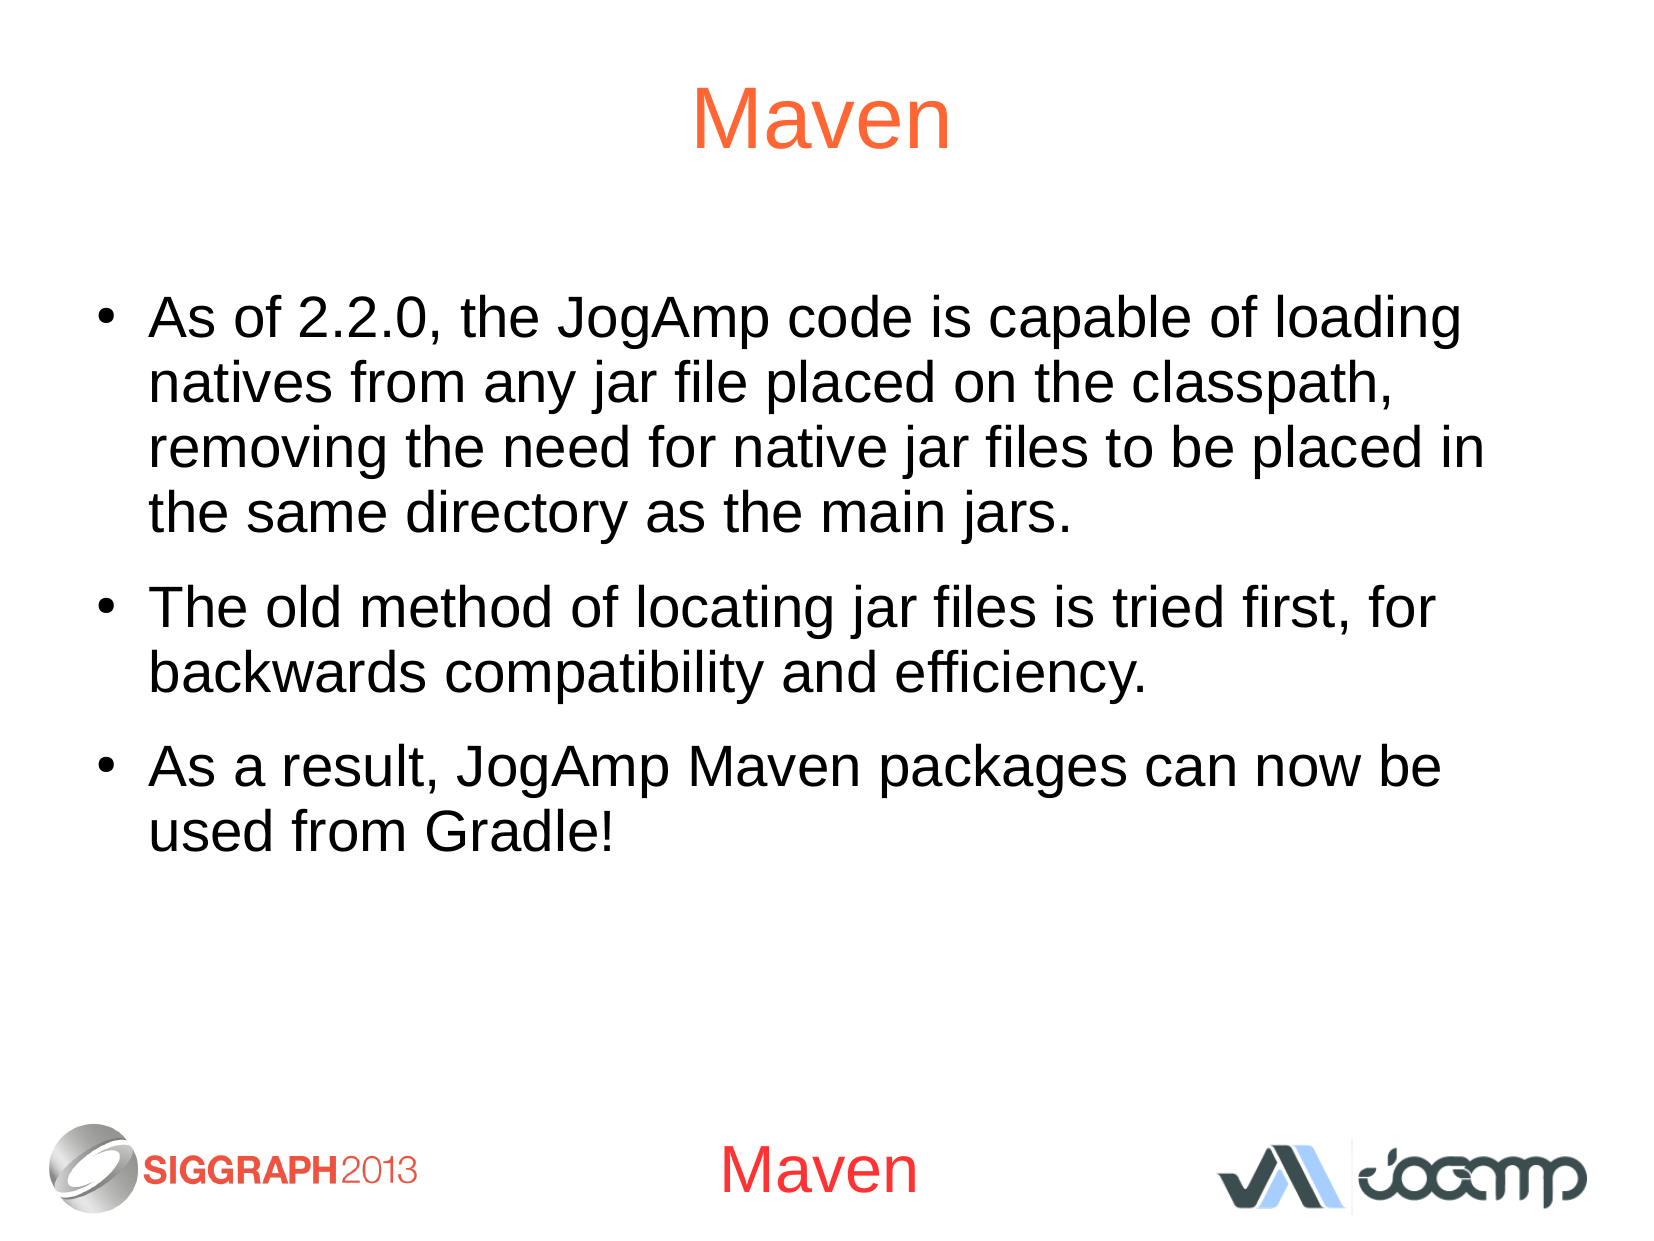

# Maven
As of 2.2.0, the JogAmp code is capable of loading natives from any jar file placed on the classpath, removing the need for native jar files to be placed in the same directory as the main jars.
The old method of locating jar files is tried first, for backwards compatibility and efficiency.
As a result, JogAmp Maven packages can now be used from Gradle!
Maven